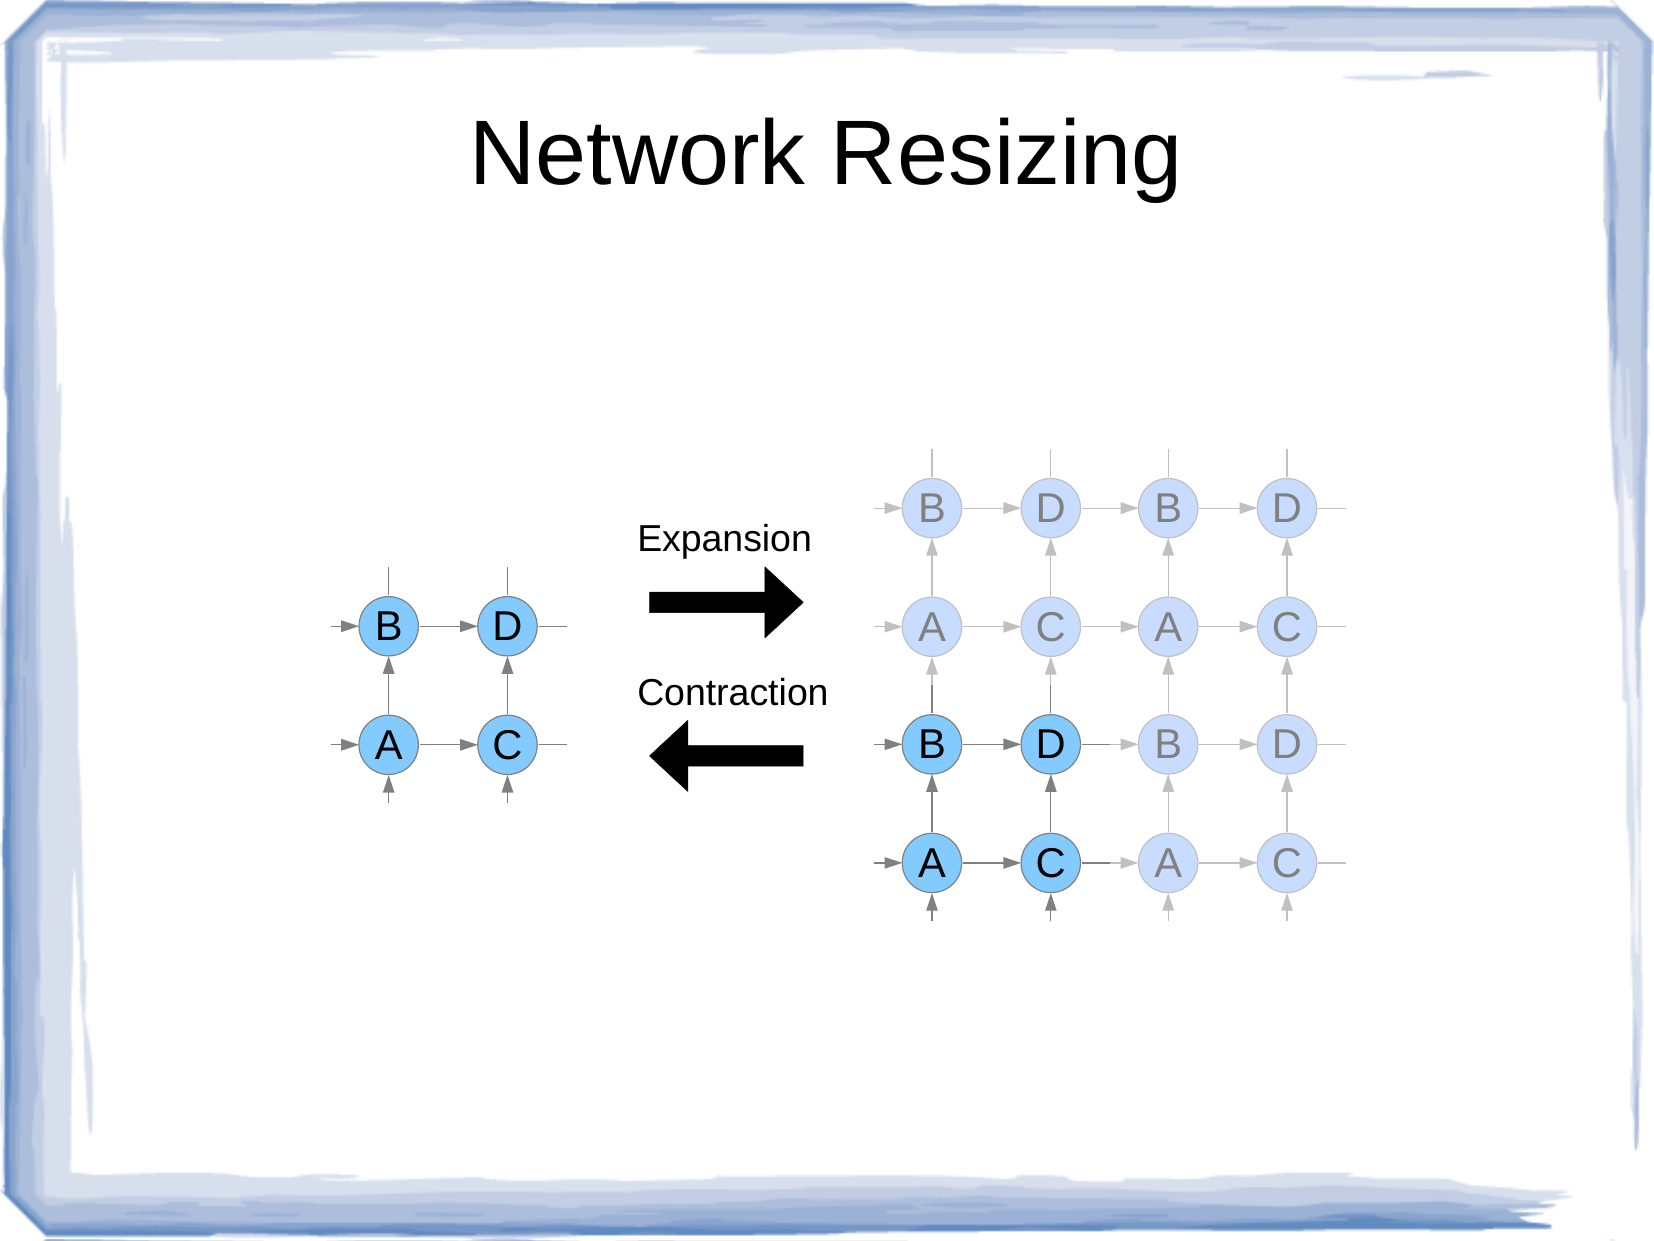

# Network Resizing
B
D
B
D
Expansion
B
D
A
C
A
C
Contraction
B
D
B
D
A
C
A
C
A
C